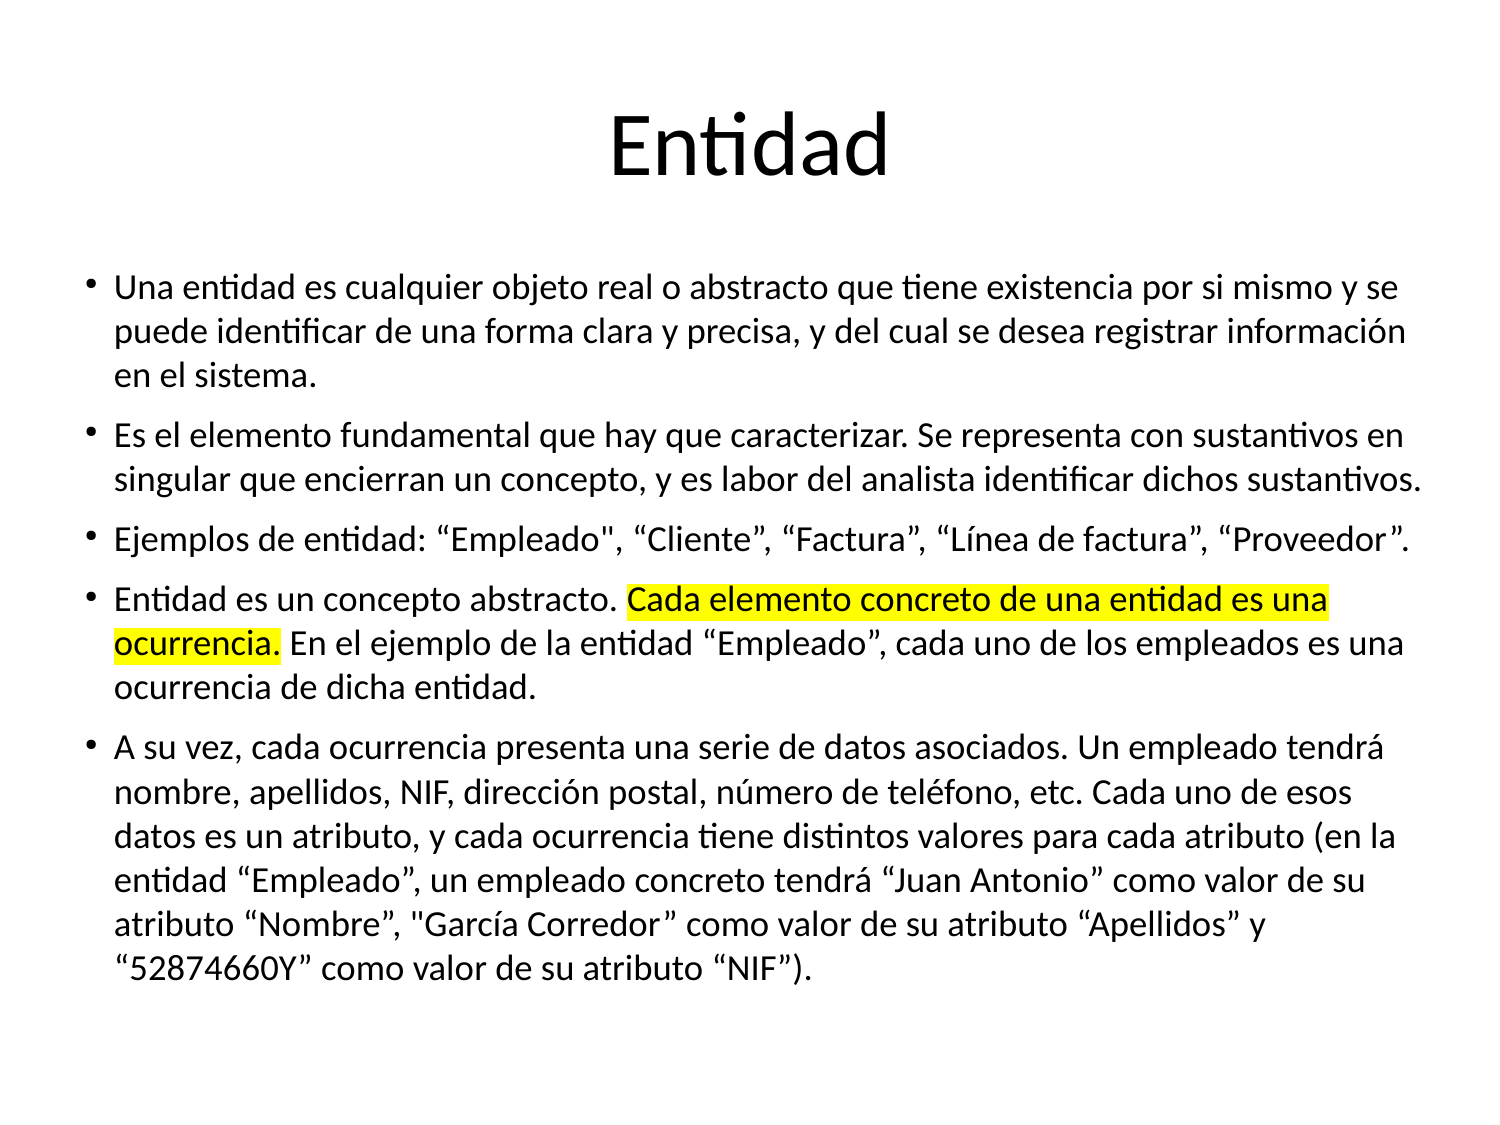

# Entidad
Una entidad es cualquier objeto real o abstracto que tiene existencia por si mismo y se puede identificar de una forma clara y precisa, y del cual se desea registrar información en el sistema.
Es el elemento fundamental que hay que caracterizar. Se representa con sustantivos en singular que encierran un concepto, y es labor del analista identificar dichos sustantivos.
Ejemplos de entidad: “Empleado", “Cliente”, “Factura”, “Línea de factura”, “Proveedor”.
Entidad es un concepto abstracto. Cada elemento concreto de una entidad es una ocurrencia. En el ejemplo de la entidad “Empleado”, cada uno de los empleados es una ocurrencia de dicha entidad.
A su vez, cada ocurrencia presenta una serie de datos asociados. Un empleado tendrá nombre, apellidos, NIF, dirección postal, número de teléfono, etc. Cada uno de esos datos es un atributo, y cada ocurrencia tiene distintos valores para cada atributo (en la entidad “Empleado”, un empleado concreto tendrá “Juan Antonio” como valor de su atributo “Nombre”, "García Corredor” como valor de su atributo “Apellidos” y “52874660Y” como valor de su atributo “NIF”).